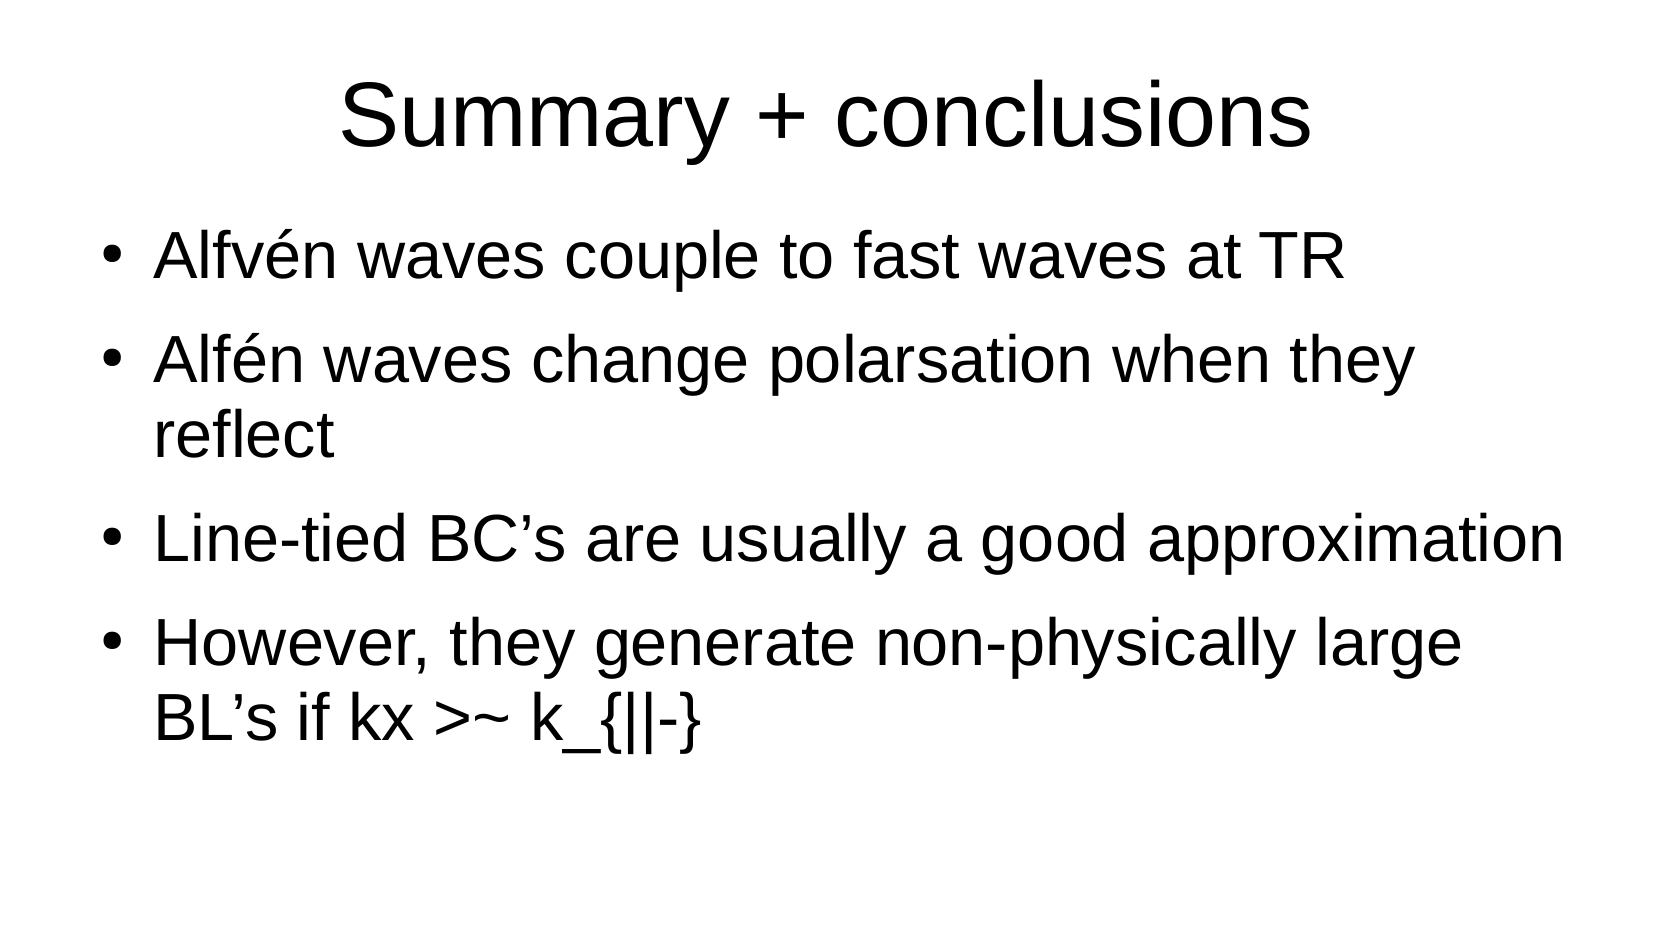

# Summary + conclusions
Alfvén waves couple to fast waves at TR
Alfén waves change polarsation when they reflect
Line-tied BC’s are usually a good approximation
However, they generate non-physically large BL’s if kx >~ k_{||-}